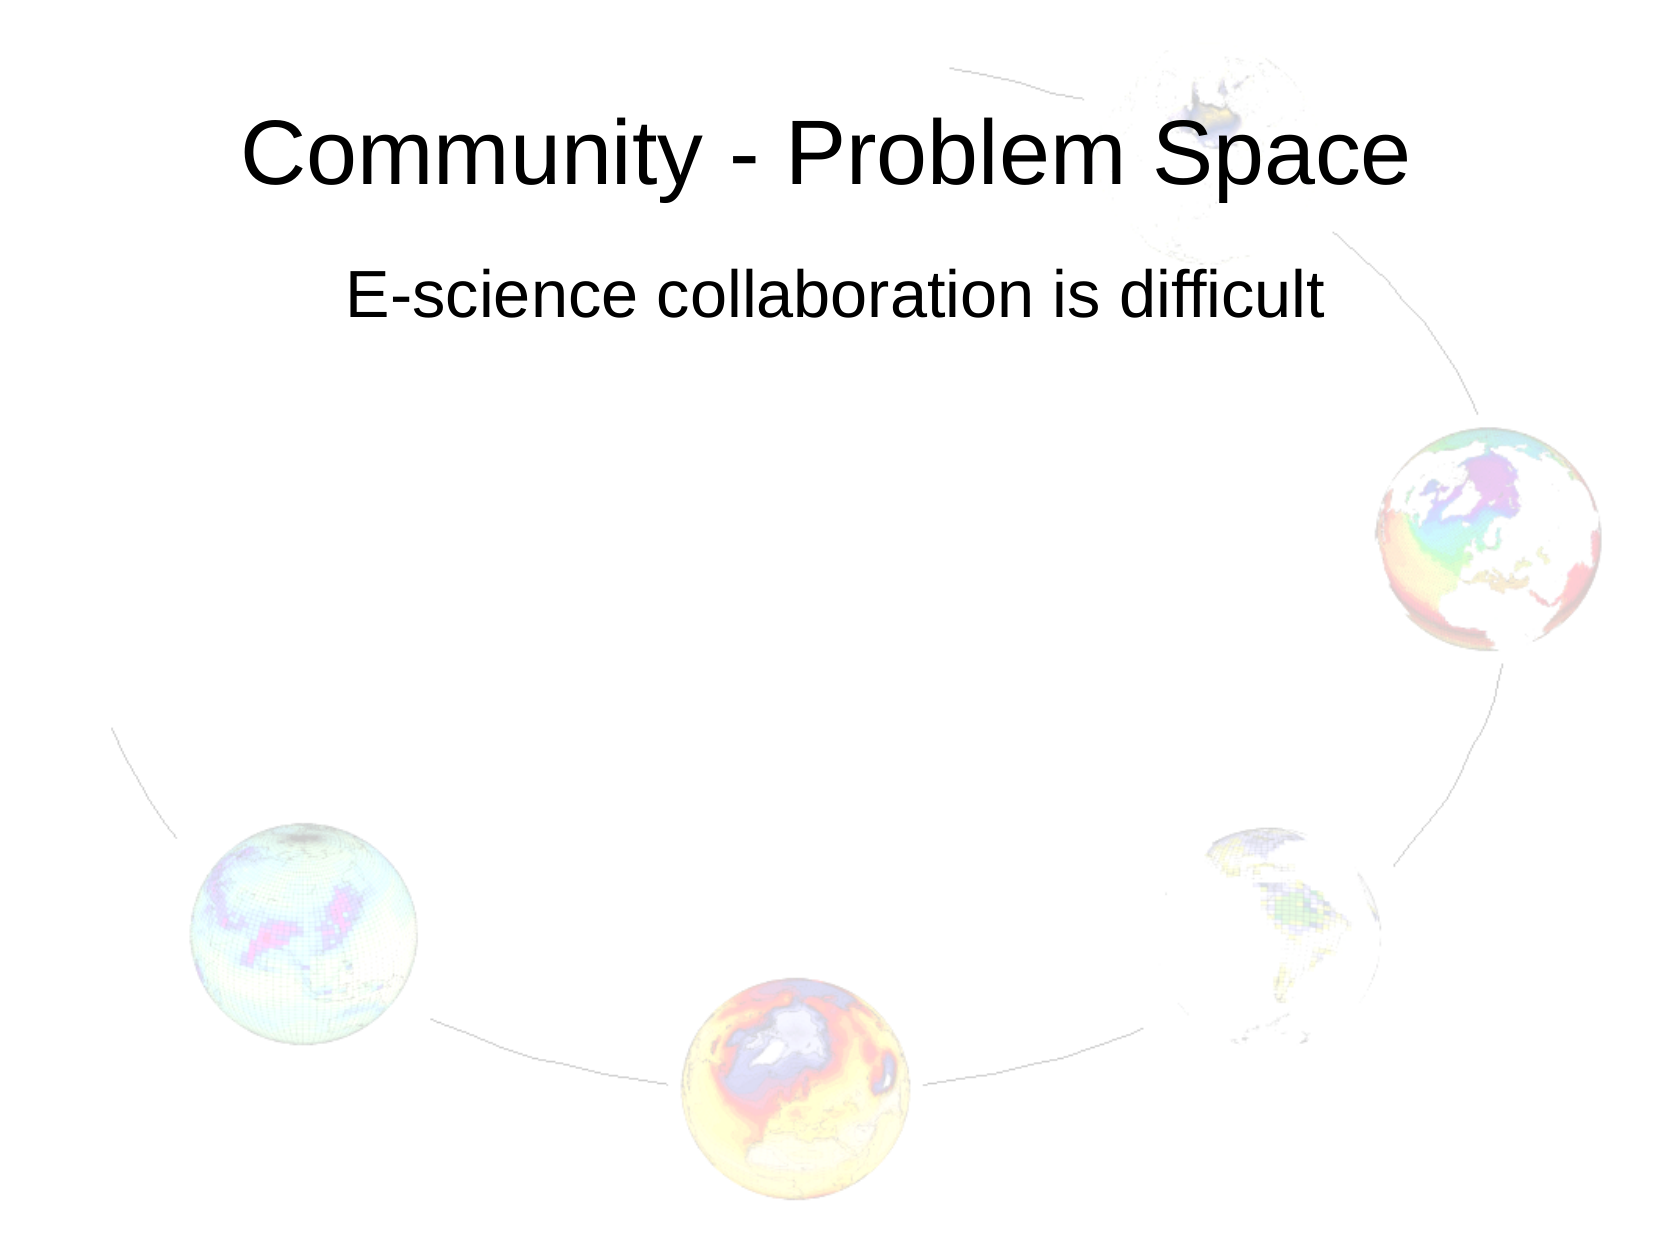

# Community - Problem Space
 E-science collaboration is difficult